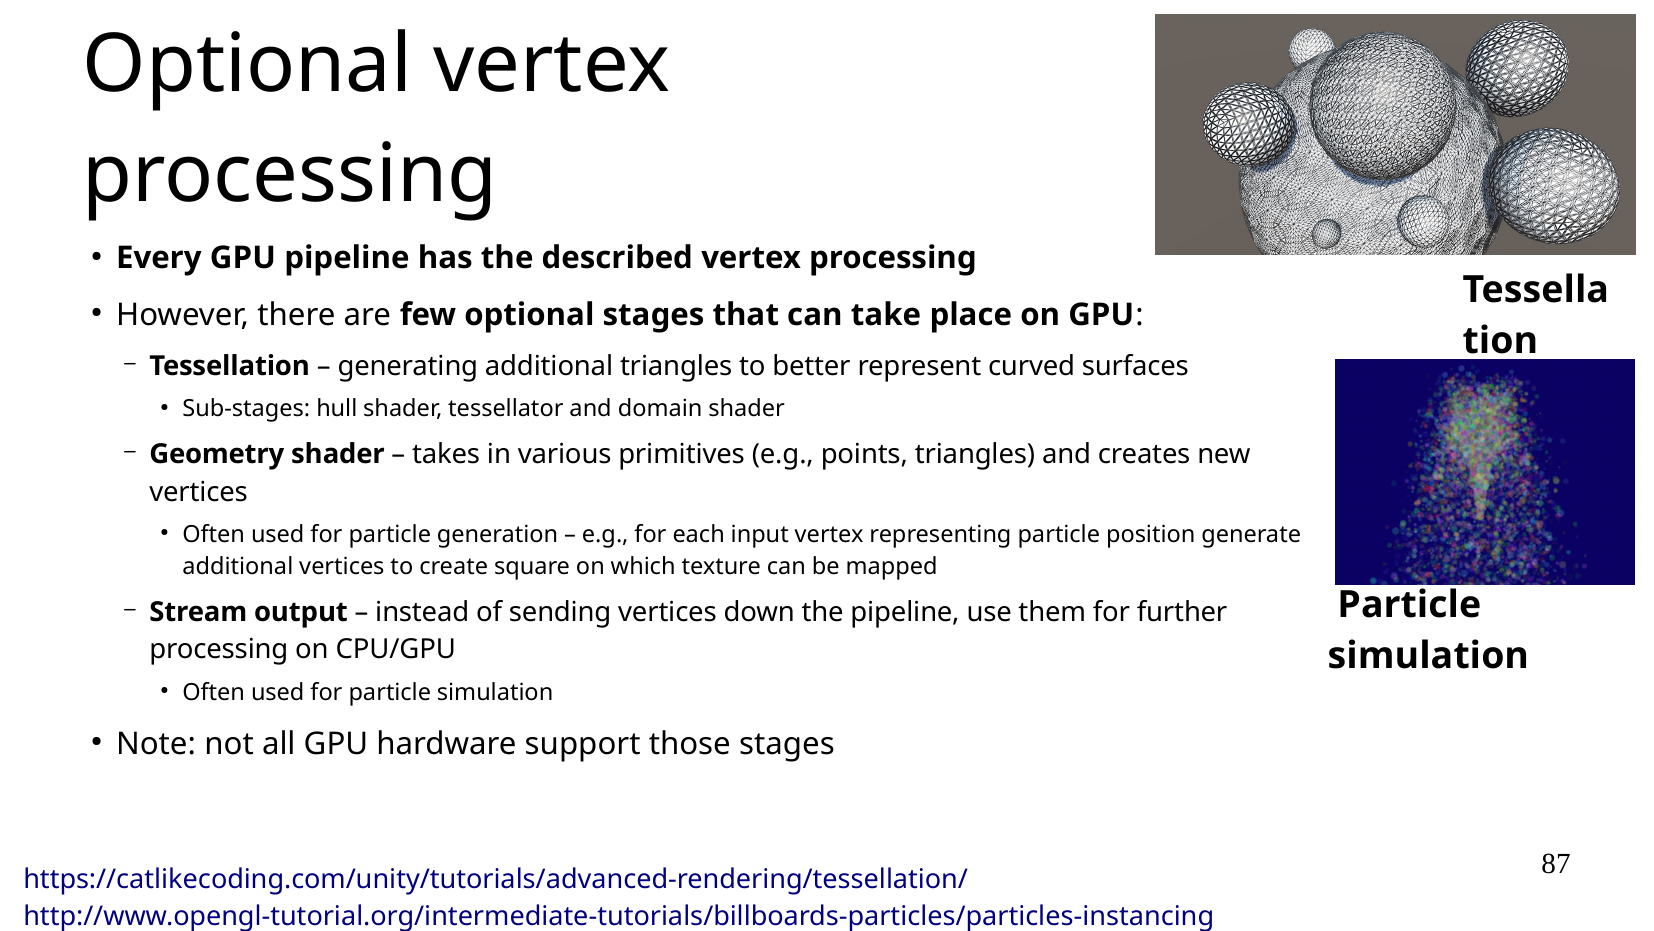

# Optional vertex processing
Every GPU pipeline has the described vertex processing
However, there are few optional stages that can take place on GPU:
Tessellation – generating additional triangles to better represent curved surfaces
Sub-stages: hull shader, tessellator and domain shader
Geometry shader – takes in various primitives (e.g., points, triangles) and creates new vertices
Often used for particle generation – e.g., for each input vertex representing particle position generate additional vertices to create square on which texture can be mapped
Stream output – instead of sending vertices down the pipeline, use them for further processing on CPU/GPU
Often used for particle simulation
Note: not all GPU hardware support those stages
Tessellation
 Particle simulation
87
https://catlikecoding.com/unity/tutorials/advanced-rendering/tessellation/
http://www.opengl-tutorial.org/intermediate-tutorials/billboards-particles/particles-instancing/